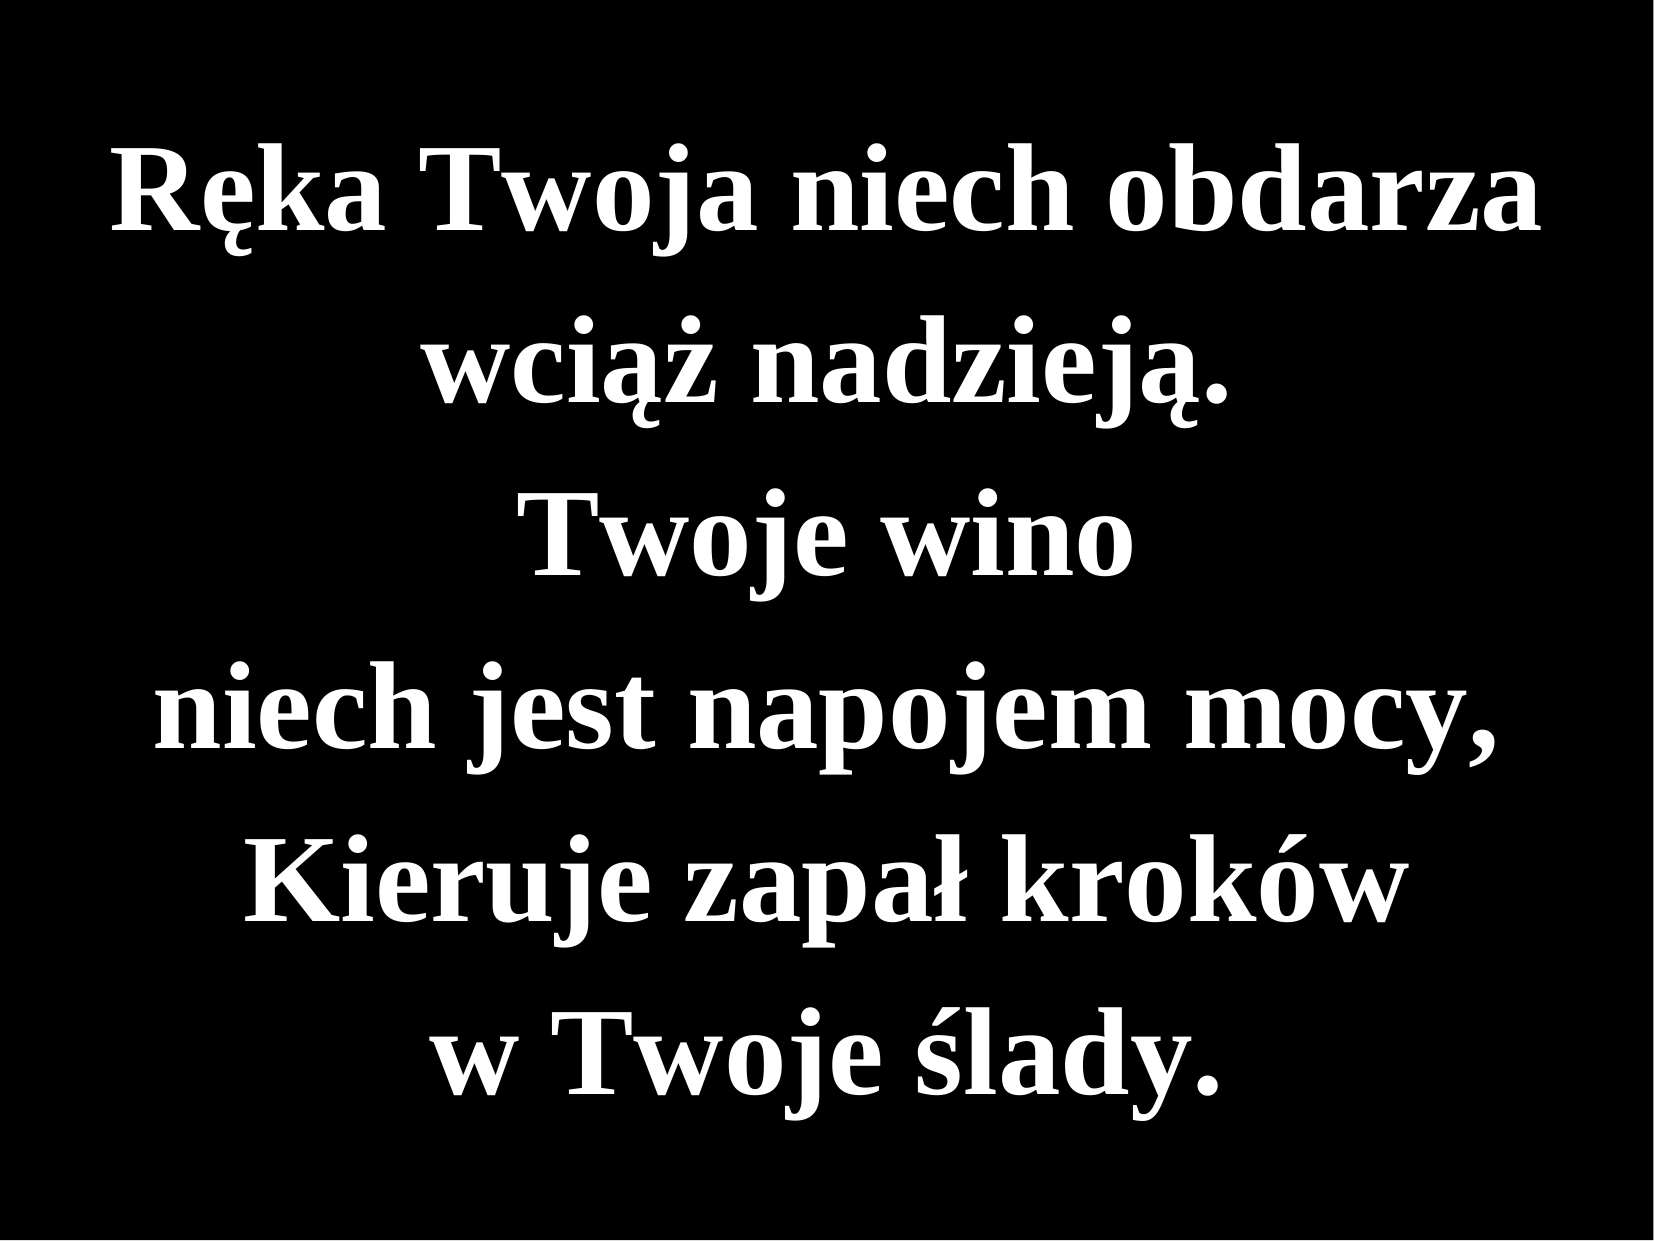

# Ręka Twoja niech obdarza ppp wciąż nadzieją. ppp Twoje wino ppp niech jest napojem mocy, ppp Kieruje zapał kroków ppp w Twoje ślady.